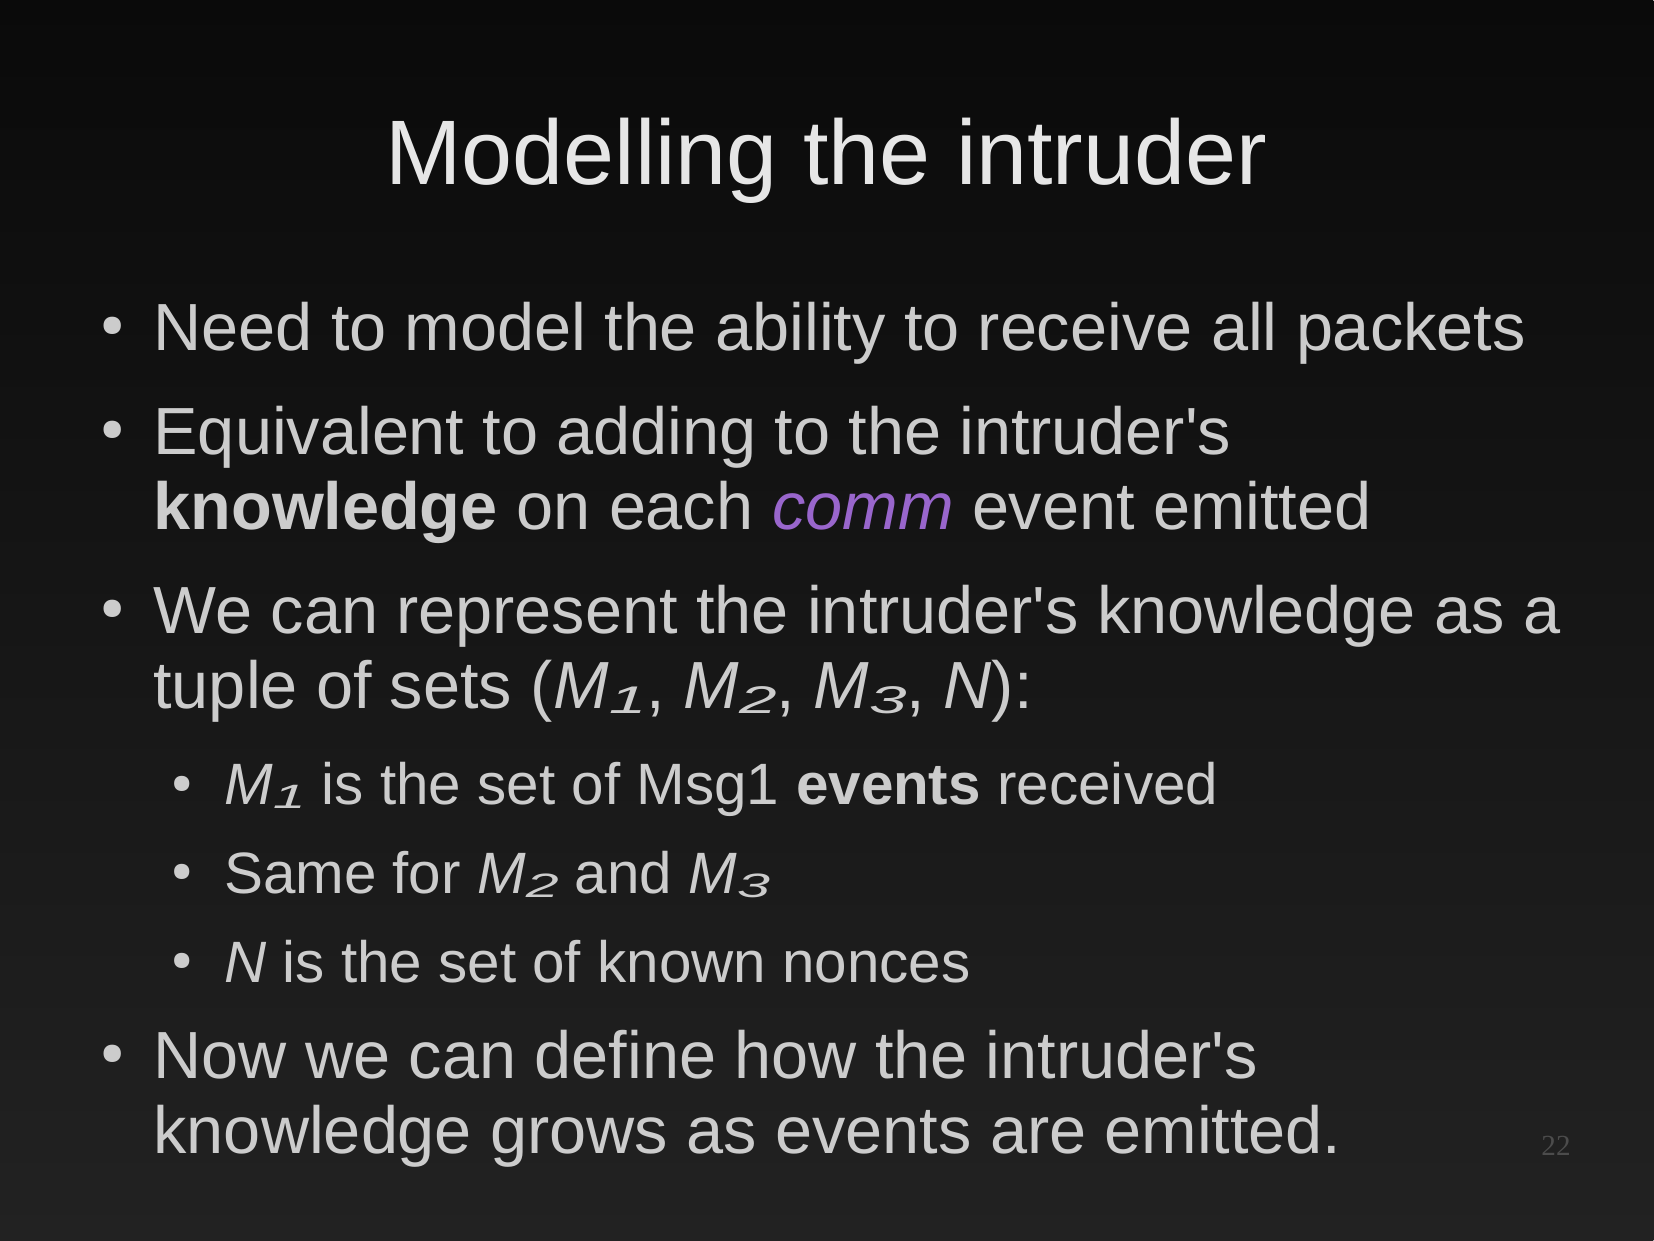

# Modelling the intruder
Need to model the ability to receive all packets
Equivalent to adding to the intruder's knowledge on each comm event emitted
We can represent the intruder's knowledge as a tuple of sets (M1, M2, M3, N):
M1 is the set of Msg1 events received
Same for M2 and M3
N is the set of known nonces
Now we can define how the intruder's knowledge grows as events are emitted.
22